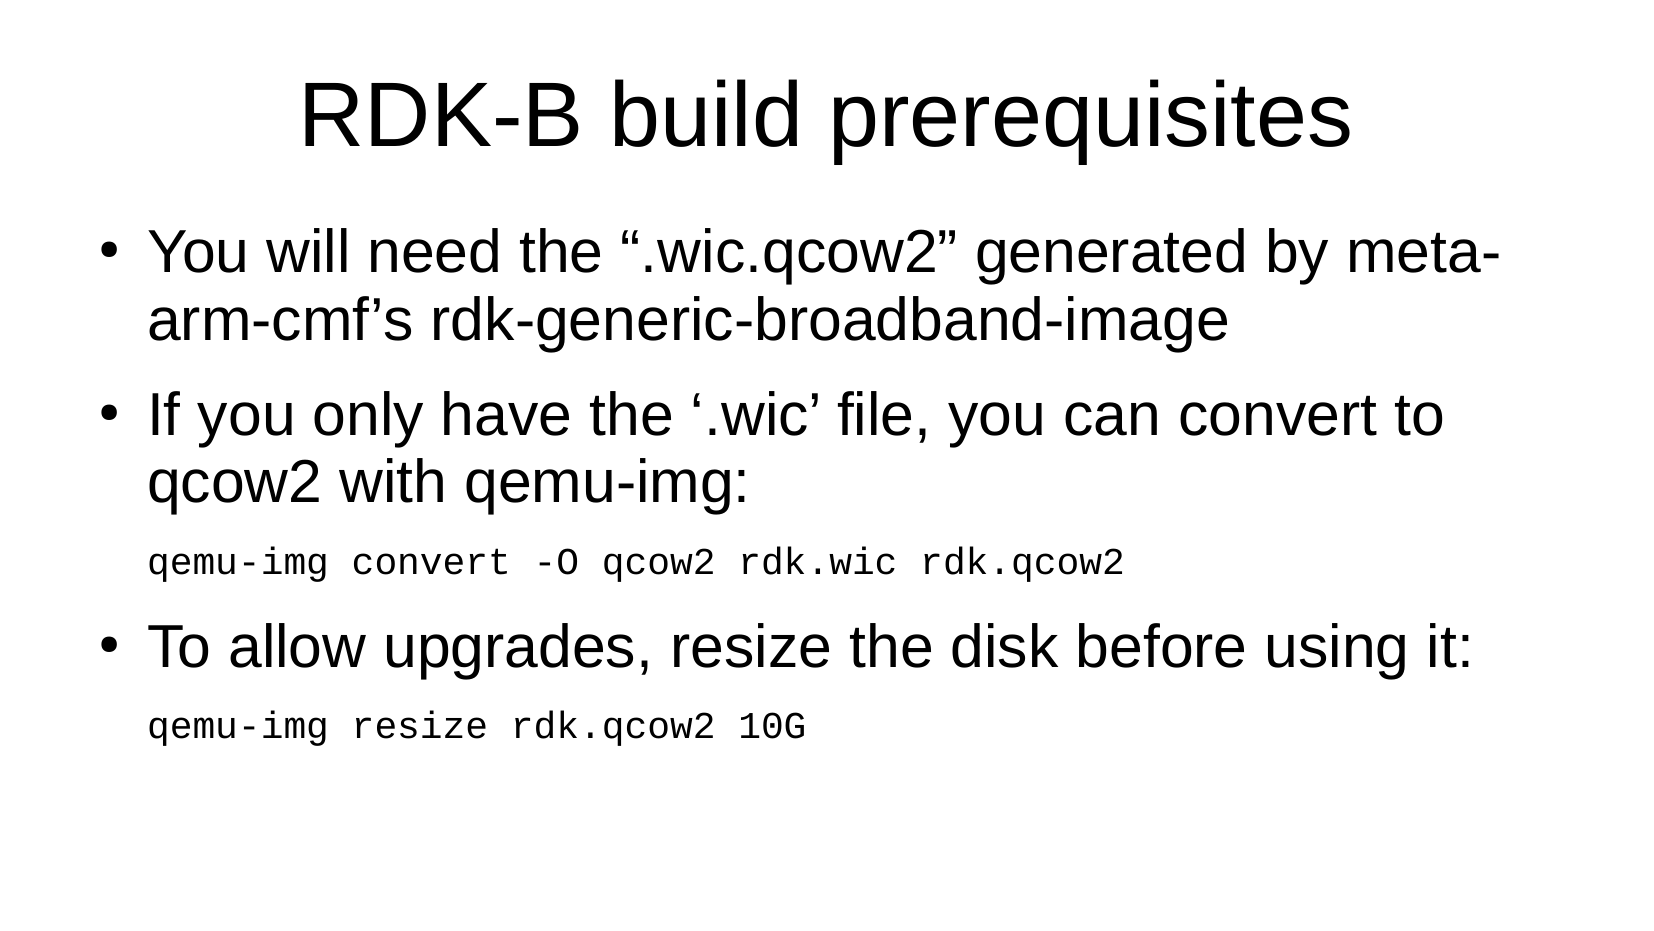

# RDK-B build prerequisites
You will need the “.wic.qcow2” generated by meta-arm-cmf’s rdk-generic-broadband-image
If you only have the ‘.wic’ file, you can convert to qcow2 with qemu-img:
qemu-img convert -O qcow2 rdk.wic rdk.qcow2
To allow upgrades, resize the disk before using it:
qemu-img resize rdk.qcow2 10G